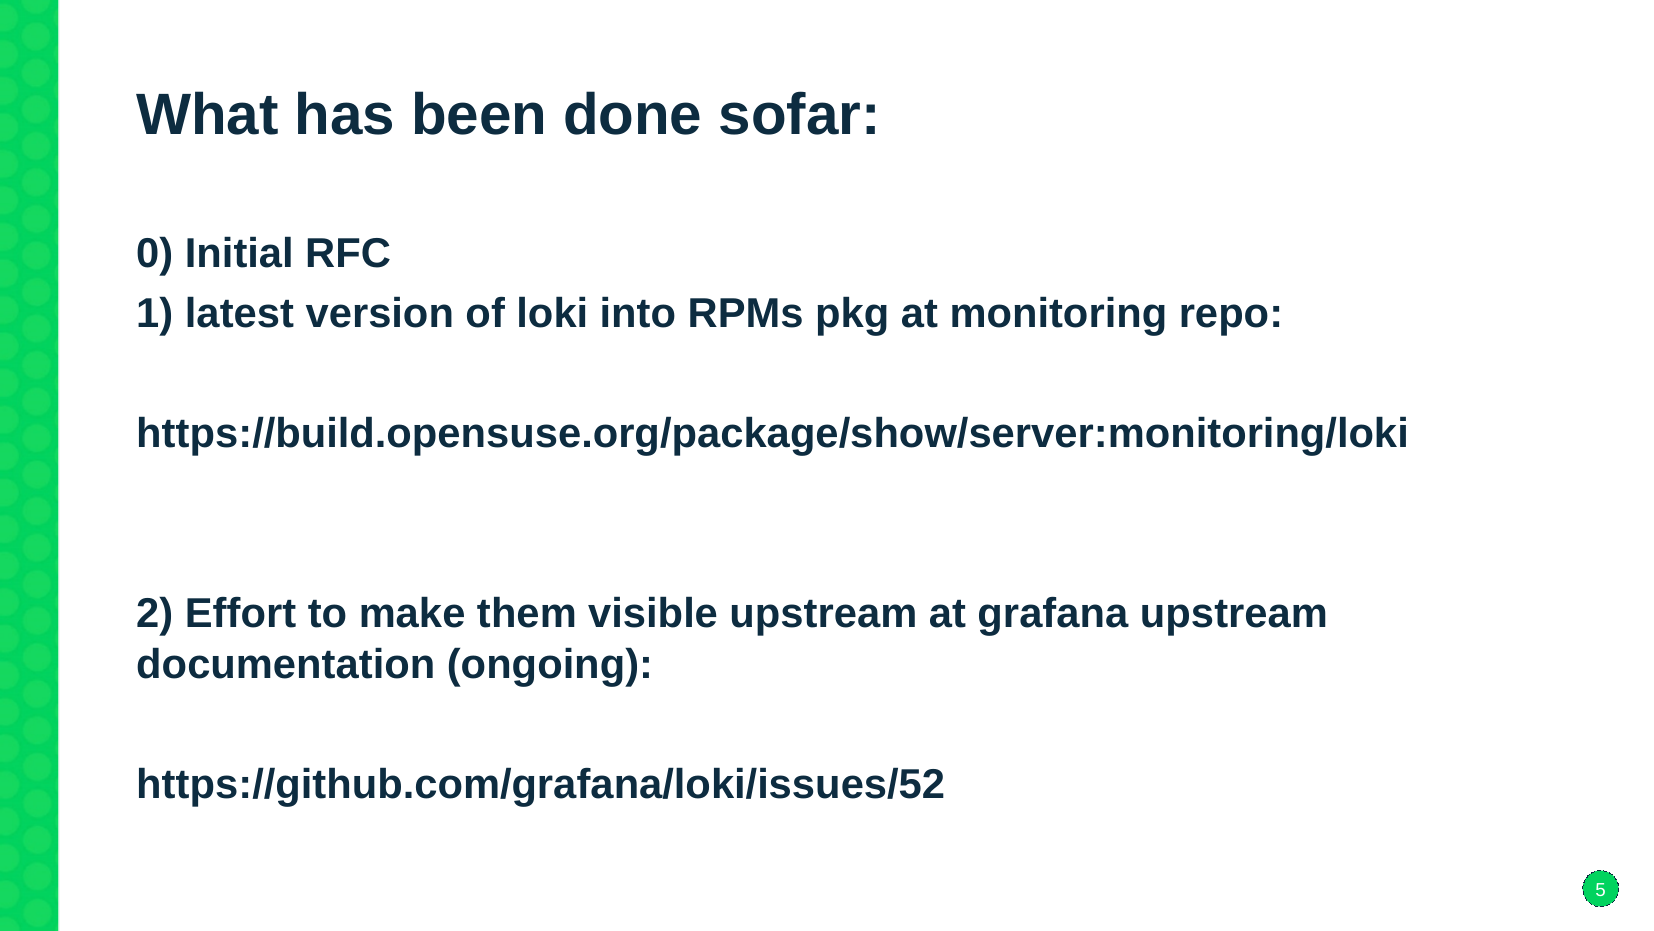

# What has been done sofar:
0) Initial RFC
1) latest version of loki into RPMs pkg at monitoring repo:
https://build.opensuse.org/package/show/server:monitoring/loki
2) Effort to make them visible upstream at grafana upstream documentation (ongoing):
https://github.com/grafana/loki/issues/52
5